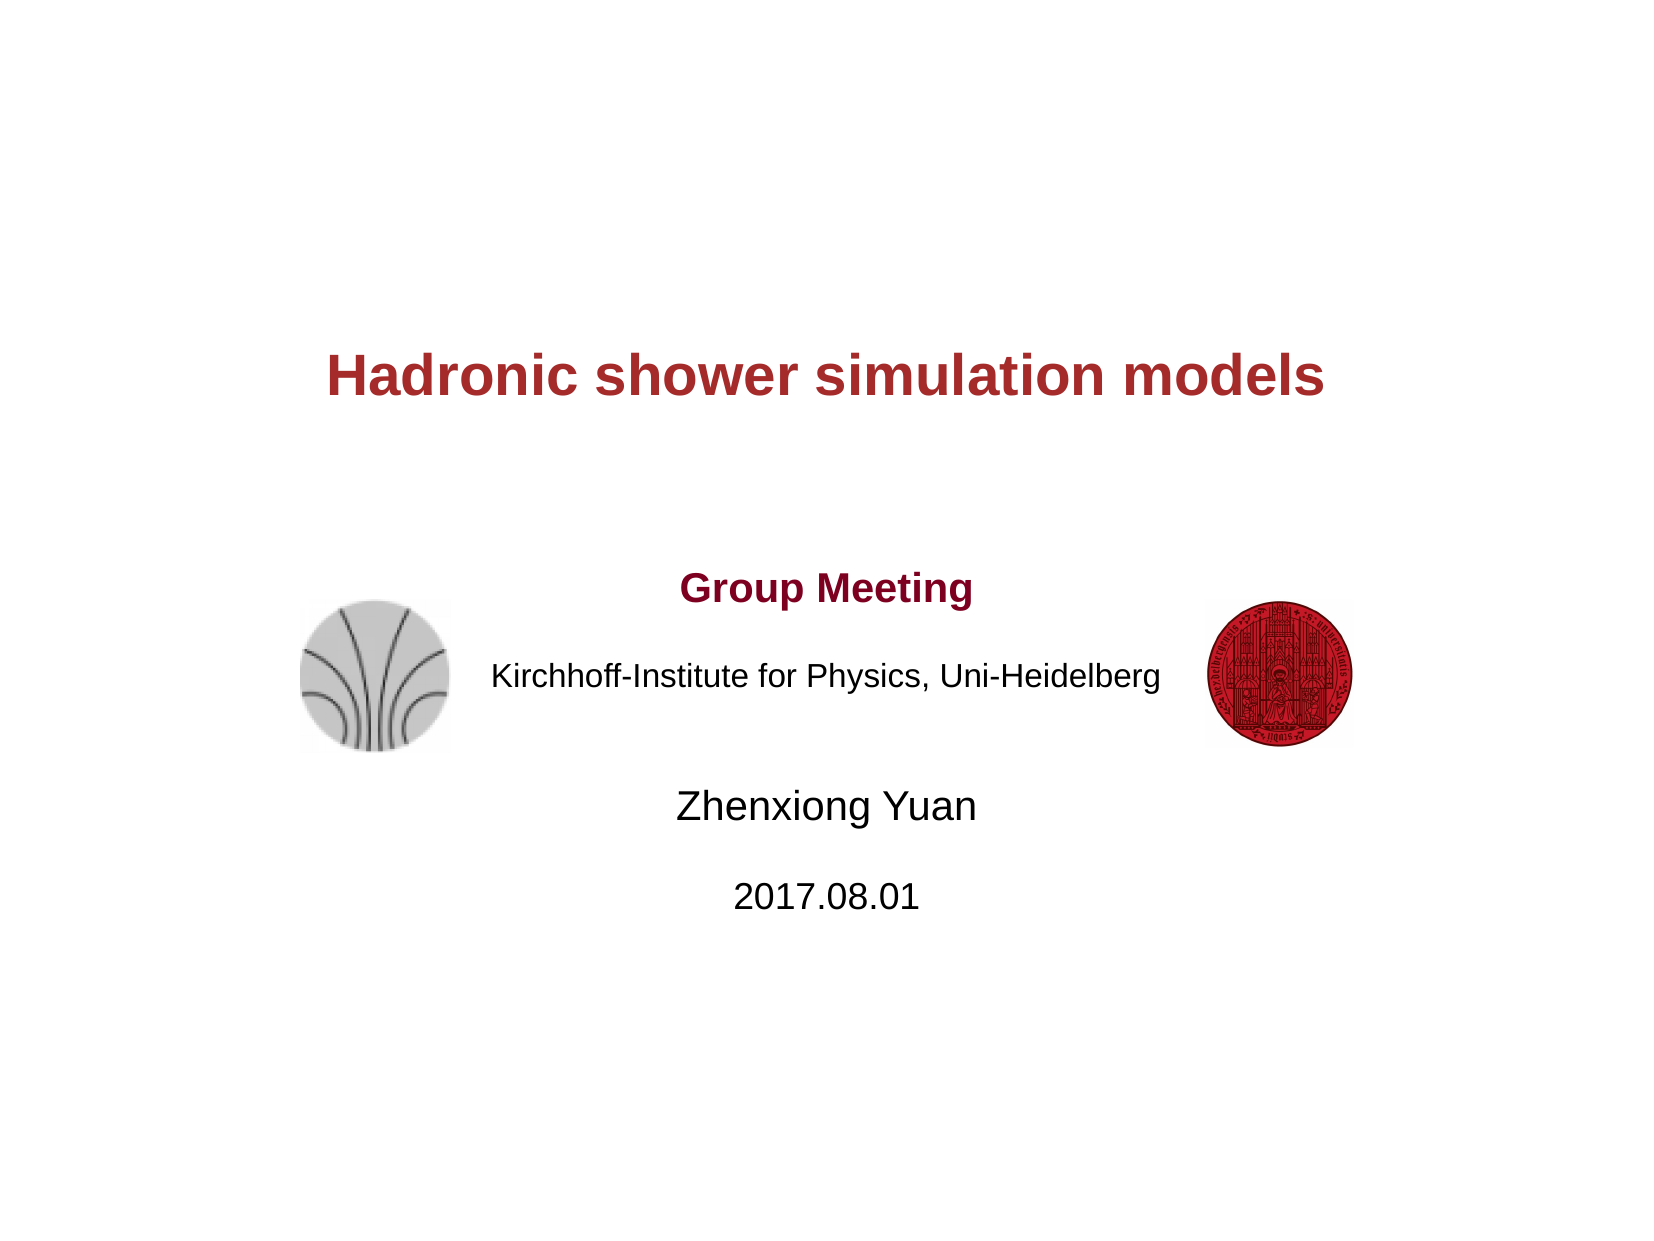

# Hadronic shower simulation models
Group Meeting
Kirchhoff-Institute for Physics, Uni-Heidelberg
Zhenxiong Yuan
2017.08.01